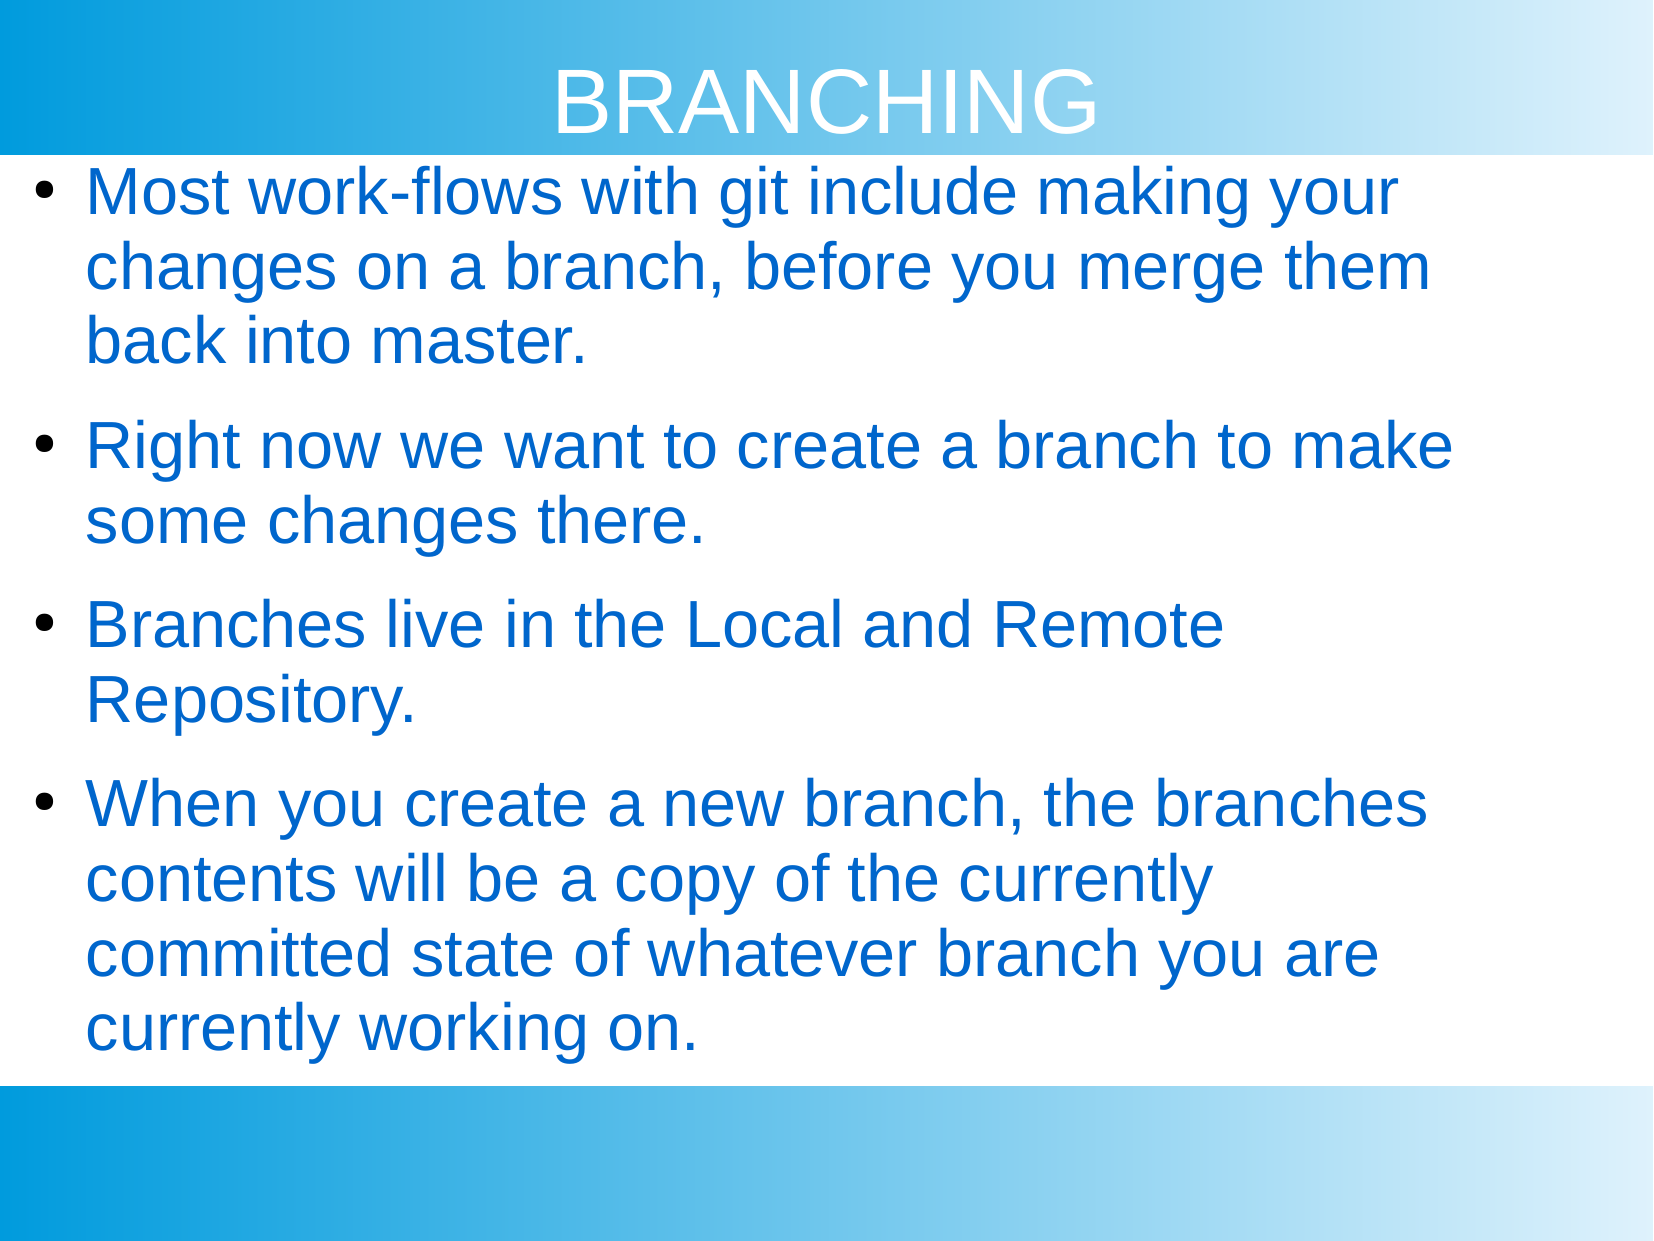

# BRANCHING
Most work-flows with git include making your changes on a branch, before you merge them back into master.
Right now we want to create a branch to make some changes there.
Branches live in the Local and Remote Repository.
When you create a new branch, the branches contents will be a copy of the currently committed state of whatever branch you are currently working on.